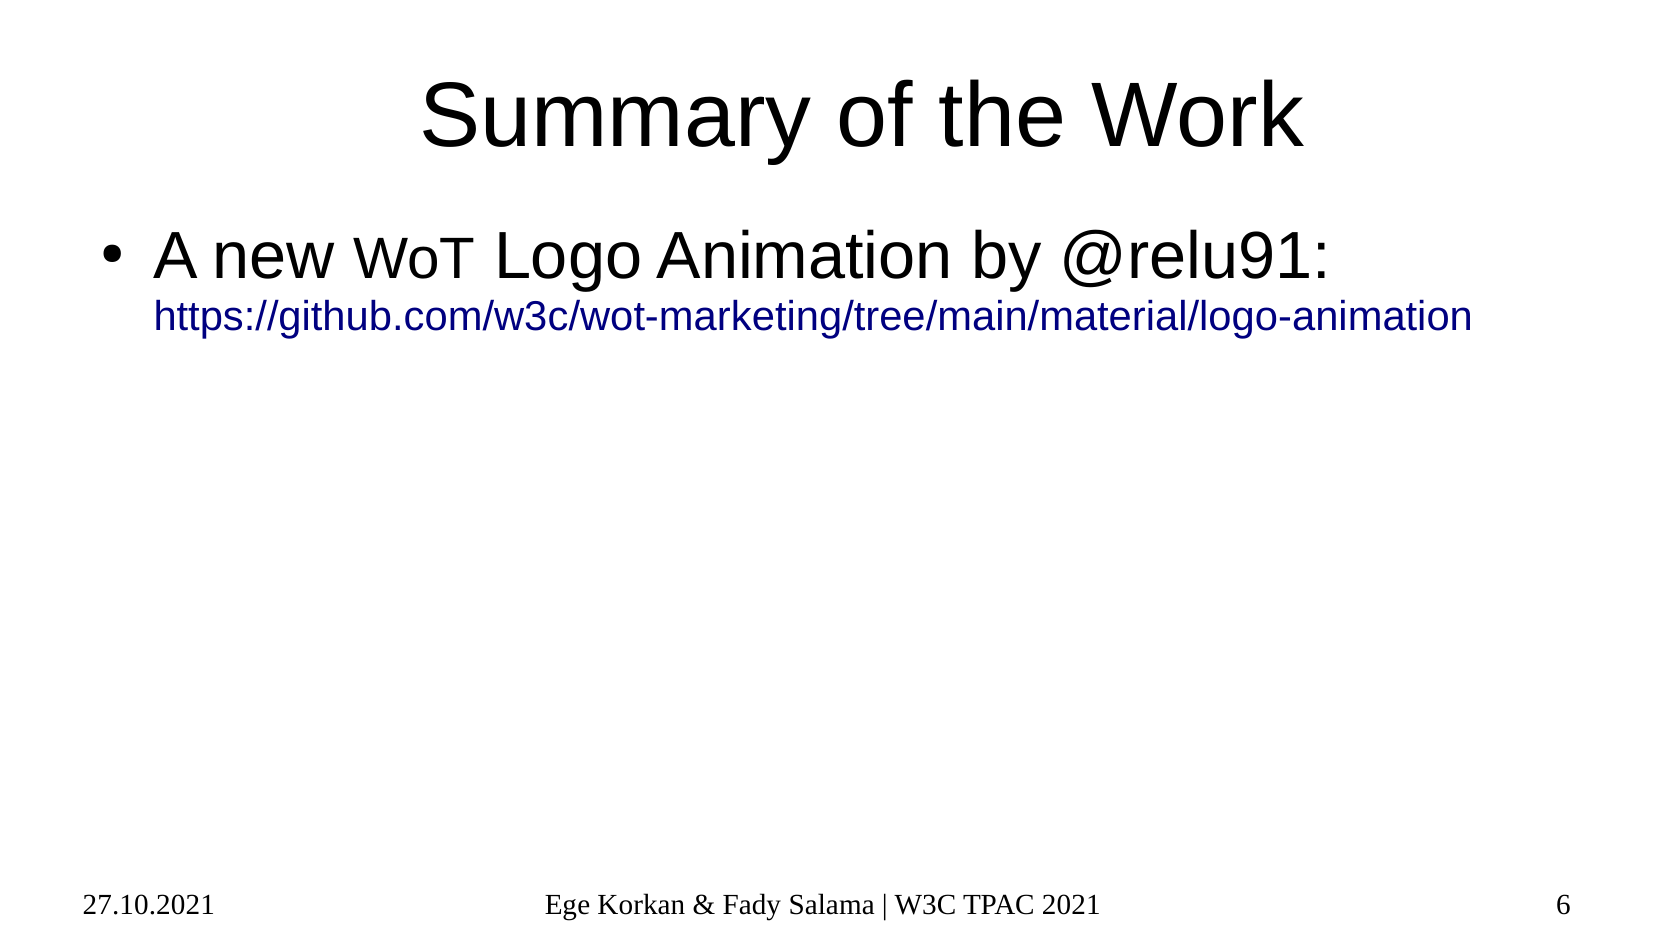

# Summary of the Work
A new WoT Logo Animation by @relu91: https://github.com/w3c/wot-marketing/tree/main/material/logo-animation
27.10.2021
Ege Korkan & Fady Salama | W3C TPAC 2021
6